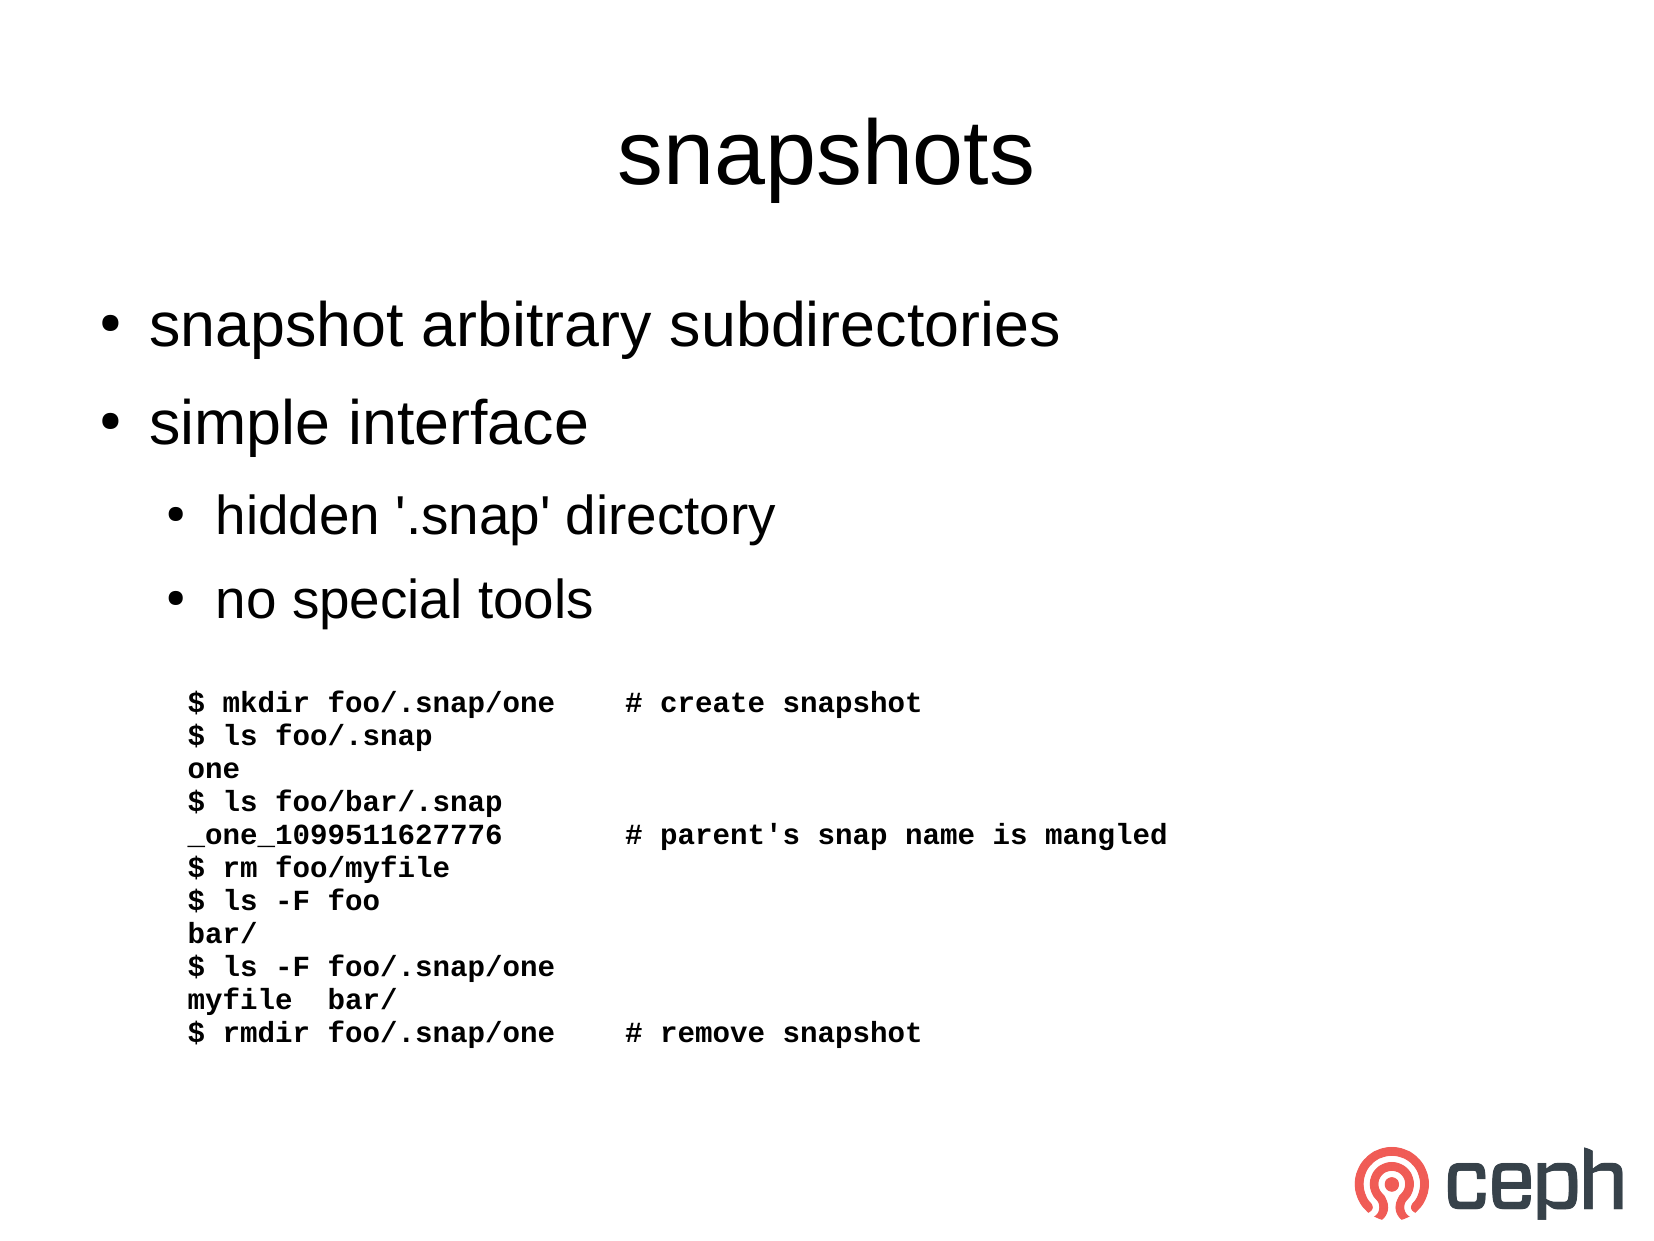

# snapshots
snapshot arbitrary subdirectories
simple interface
hidden '.snap' directory
no special tools
$ mkdir foo/.snap/one # create snapshot
$ ls foo/.snap
one
$ ls foo/bar/.snap
_one_1099511627776 # parent's snap name is mangled
$ rm foo/myfile
$ ls -F foo
bar/
$ ls -F foo/.snap/one
myfile bar/
$ rmdir foo/.snap/one # remove snapshot